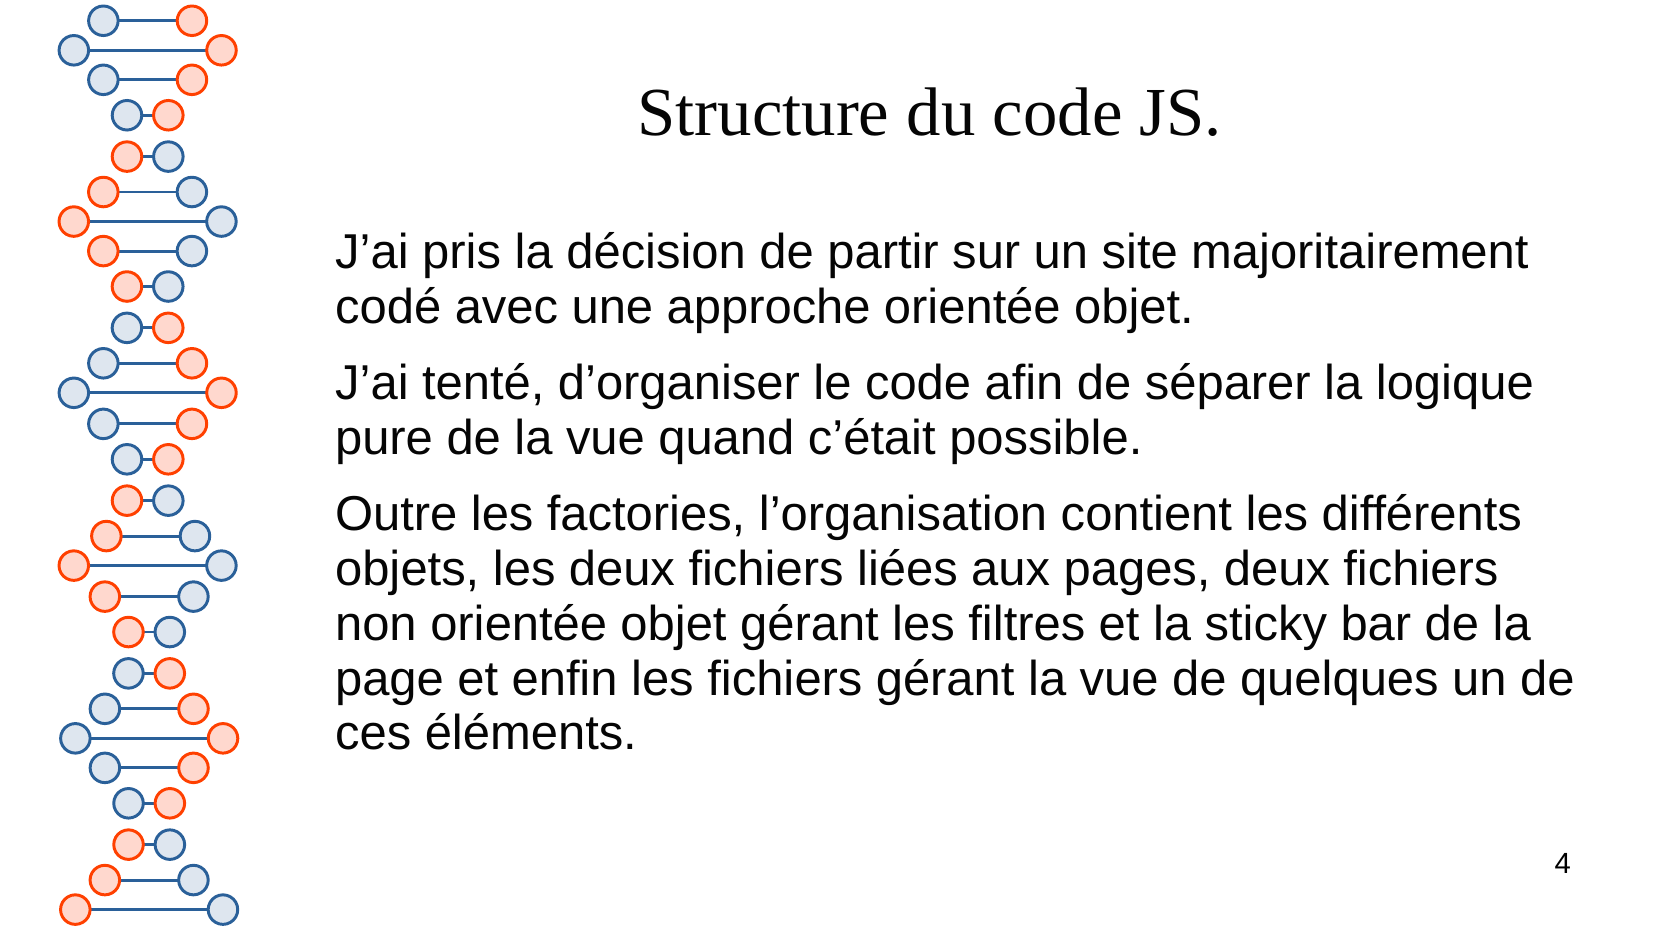

# Structure du code JS.
J’ai pris la décision de partir sur un site majoritairement codé avec une approche orientée objet.
J’ai tenté, d’organiser le code afin de séparer la logique pure de la vue quand c’était possible.
Outre les factories, l’organisation contient les différents objets, les deux fichiers liées aux pages, deux fichiers non orientée objet gérant les filtres et la sticky bar de la page et enfin les fichiers gérant la vue de quelques un de ces éléments.
4